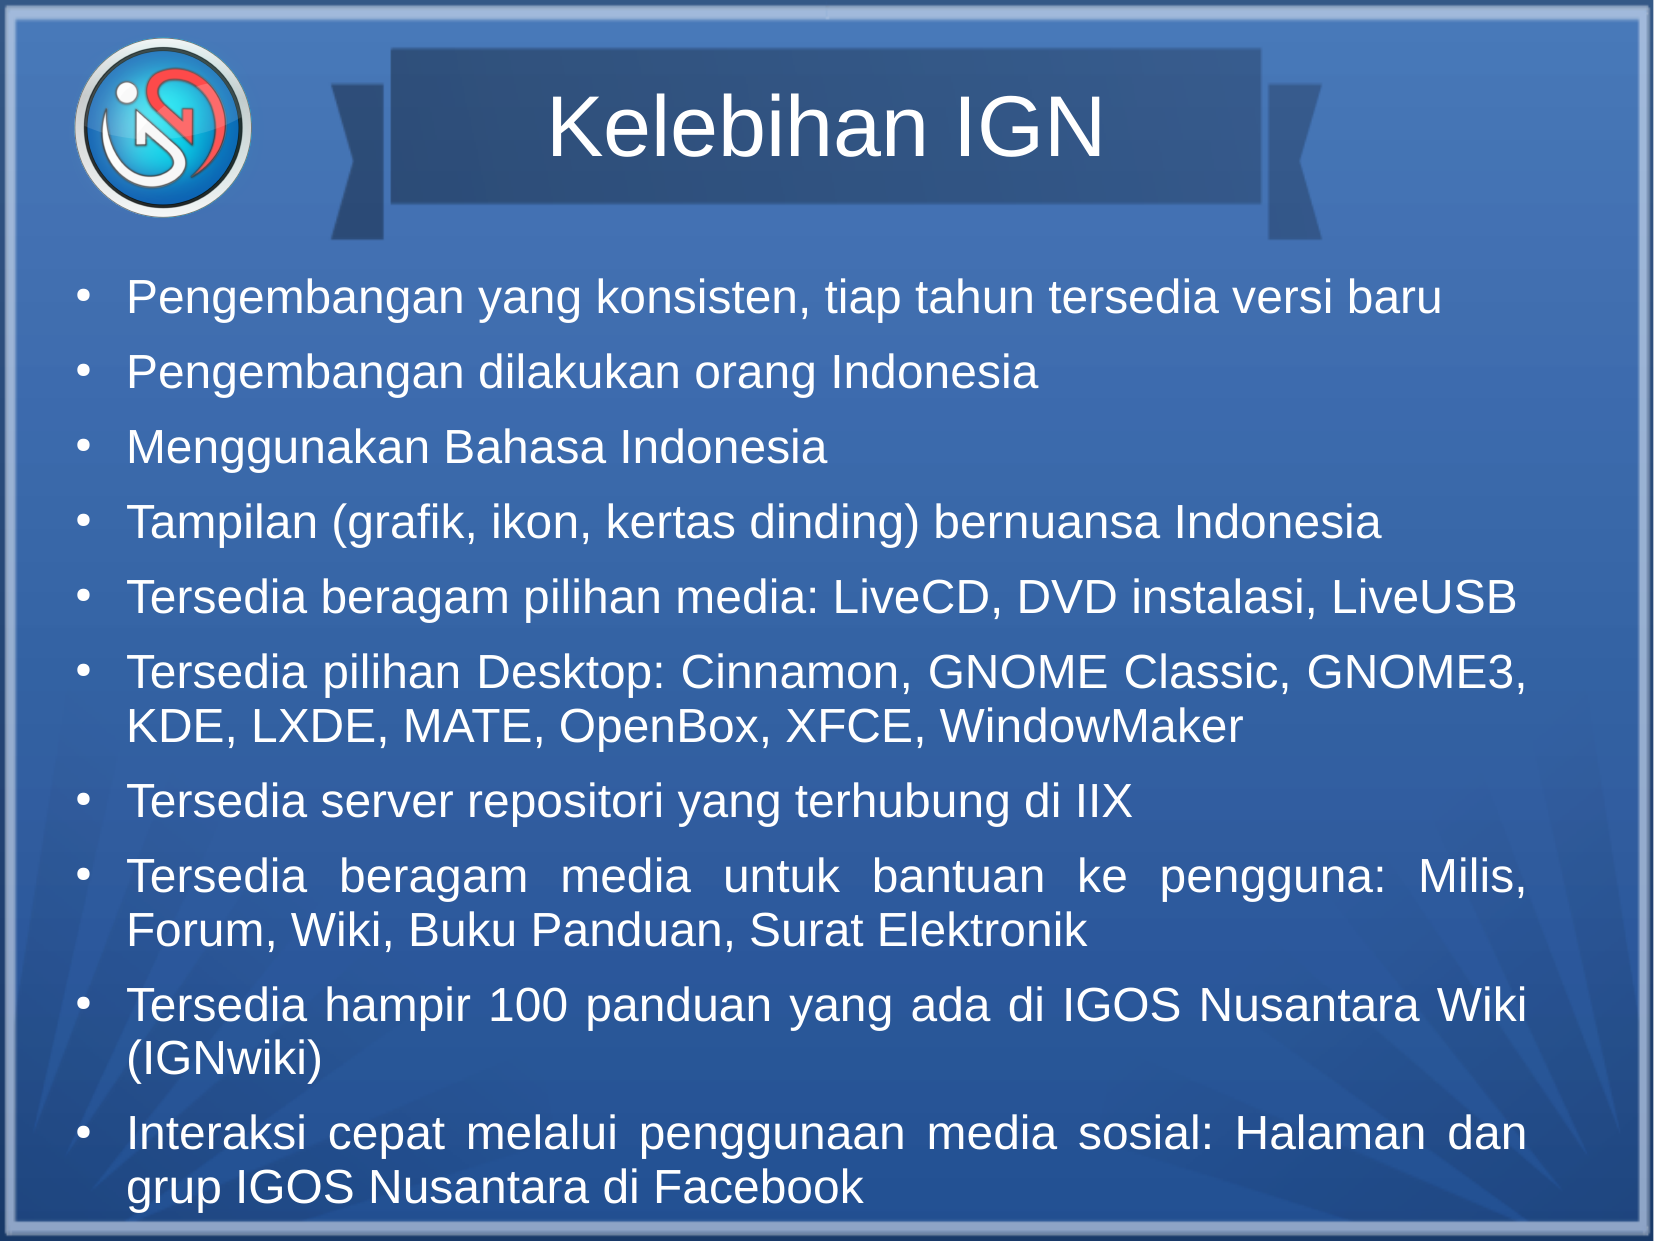

# Kelebihan IGN
Pengembangan yang konsisten, tiap tahun tersedia versi baru
Pengembangan dilakukan orang Indonesia
Menggunakan Bahasa Indonesia
Tampilan (grafik, ikon, kertas dinding) bernuansa Indonesia
Tersedia beragam pilihan media: LiveCD, DVD instalasi, LiveUSB
Tersedia pilihan Desktop: Cinnamon, GNOME Classic, GNOME3, KDE, LXDE, MATE, OpenBox, XFCE, WindowMaker
Tersedia server repositori yang terhubung di IIX
Tersedia beragam media untuk bantuan ke pengguna: Milis, Forum, Wiki, Buku Panduan, Surat Elektronik
Tersedia hampir 100 panduan yang ada di IGOS Nusantara Wiki (IGNwiki)
Interaksi cepat melalui penggunaan media sosial: Halaman dan grup IGOS Nusantara di Facebook